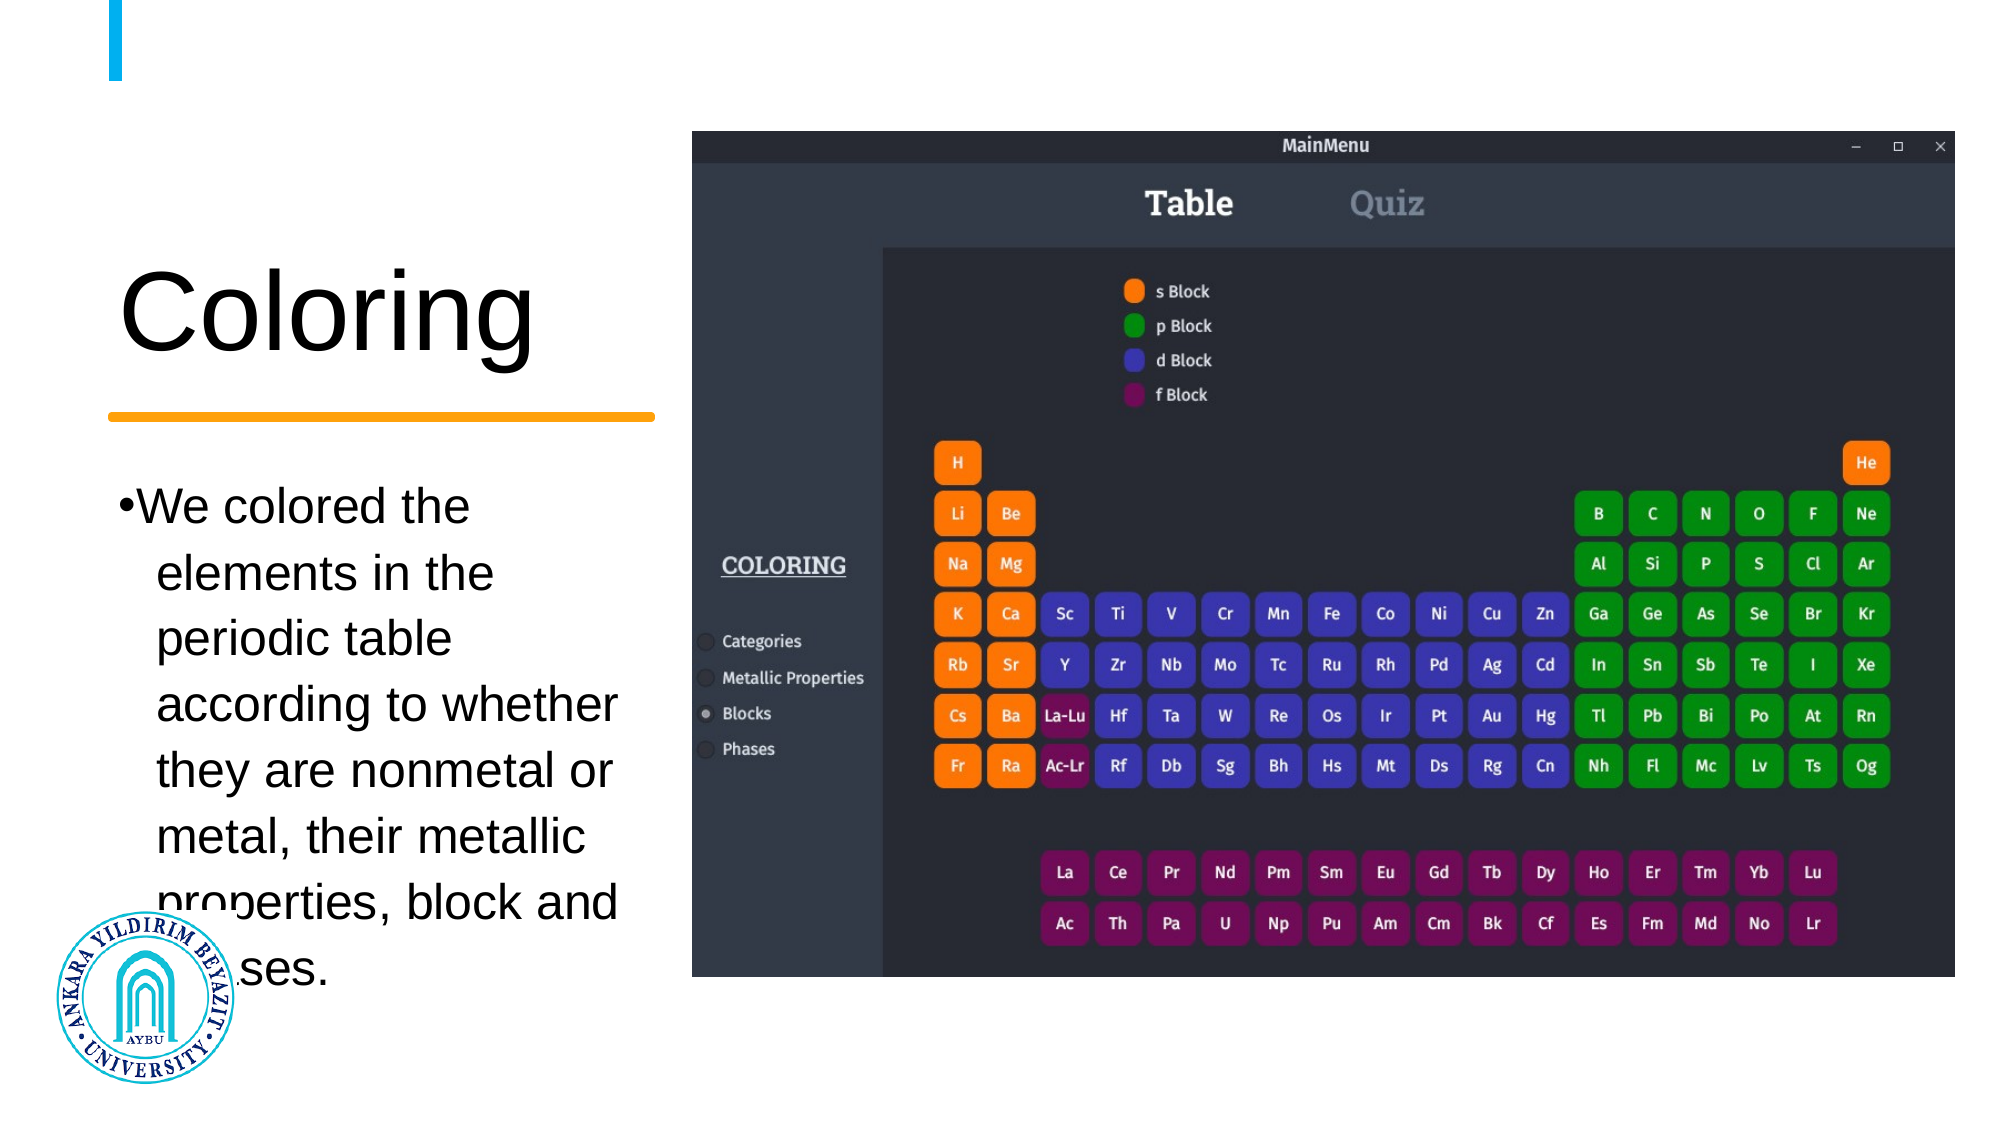

Coloring
We colored the elements in the periodic table according to whether they are nonmetal or metal, their metallic properties, block and phases.